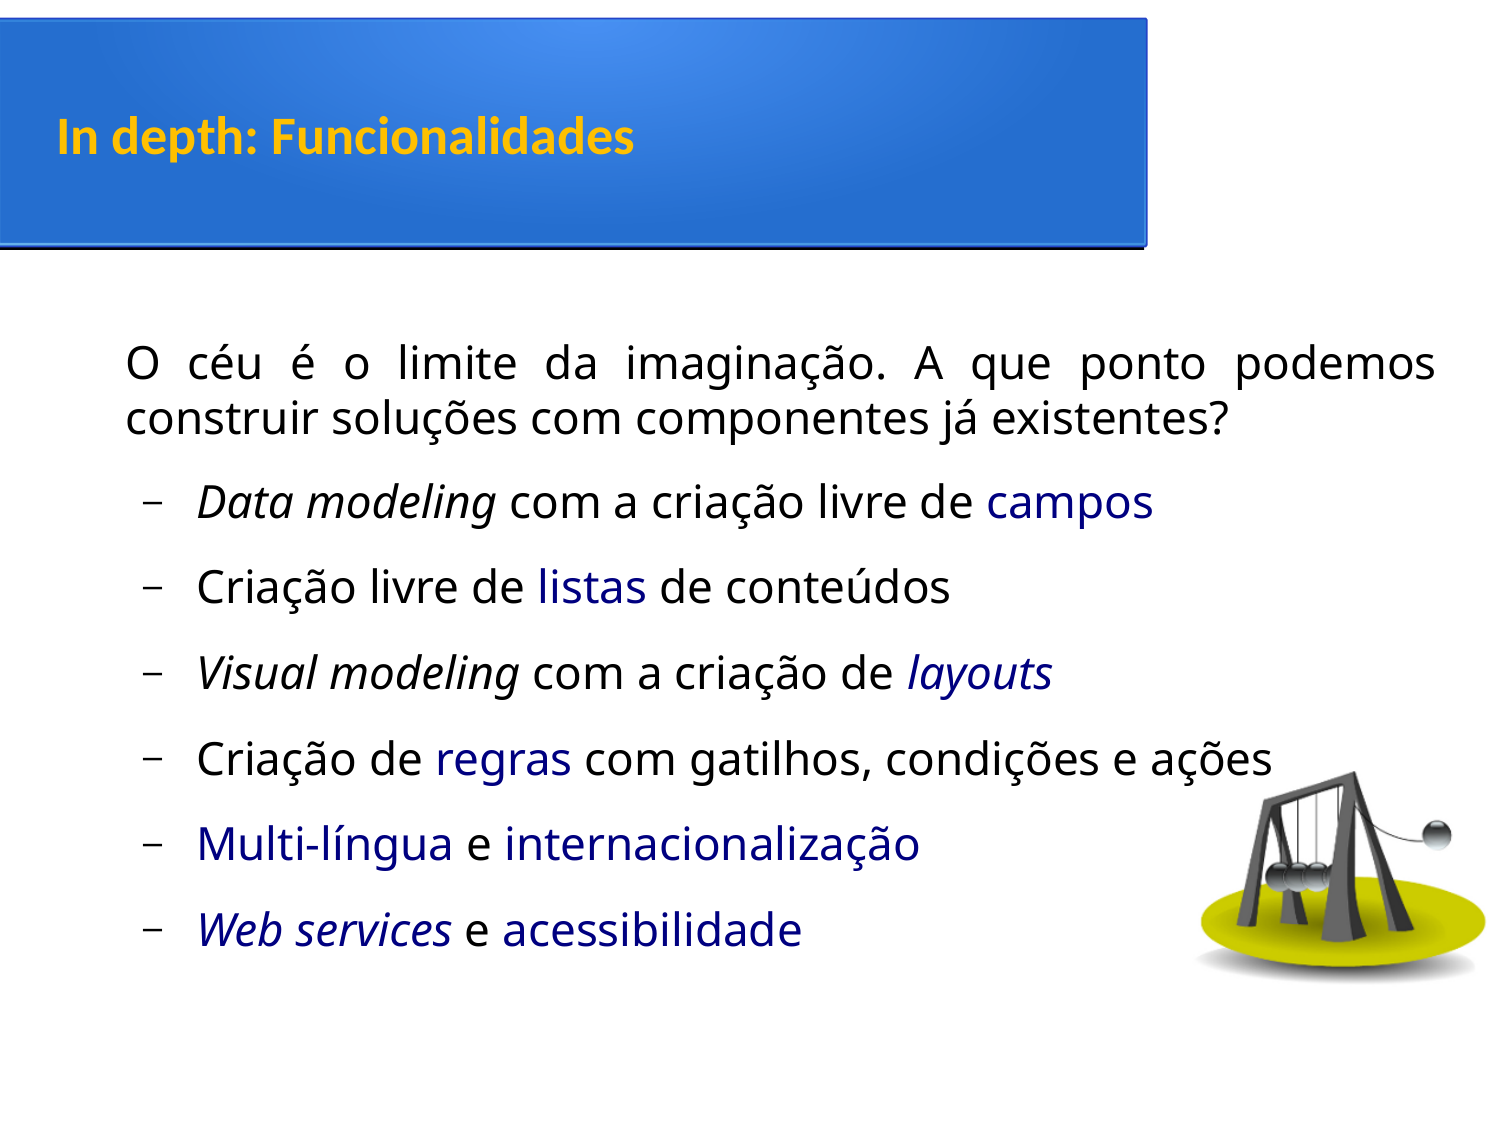

# In depth: Funcionalidades
O céu é o limite da imaginação. A que ponto podemos construir soluções com componentes já existentes?
Data modeling com a criação livre de campos
Criação livre de listas de conteúdos
Visual modeling com a criação de layouts
Criação de regras com gatilhos, condições e ações
Multi-língua e internacionalização
Web services e acessibilidade